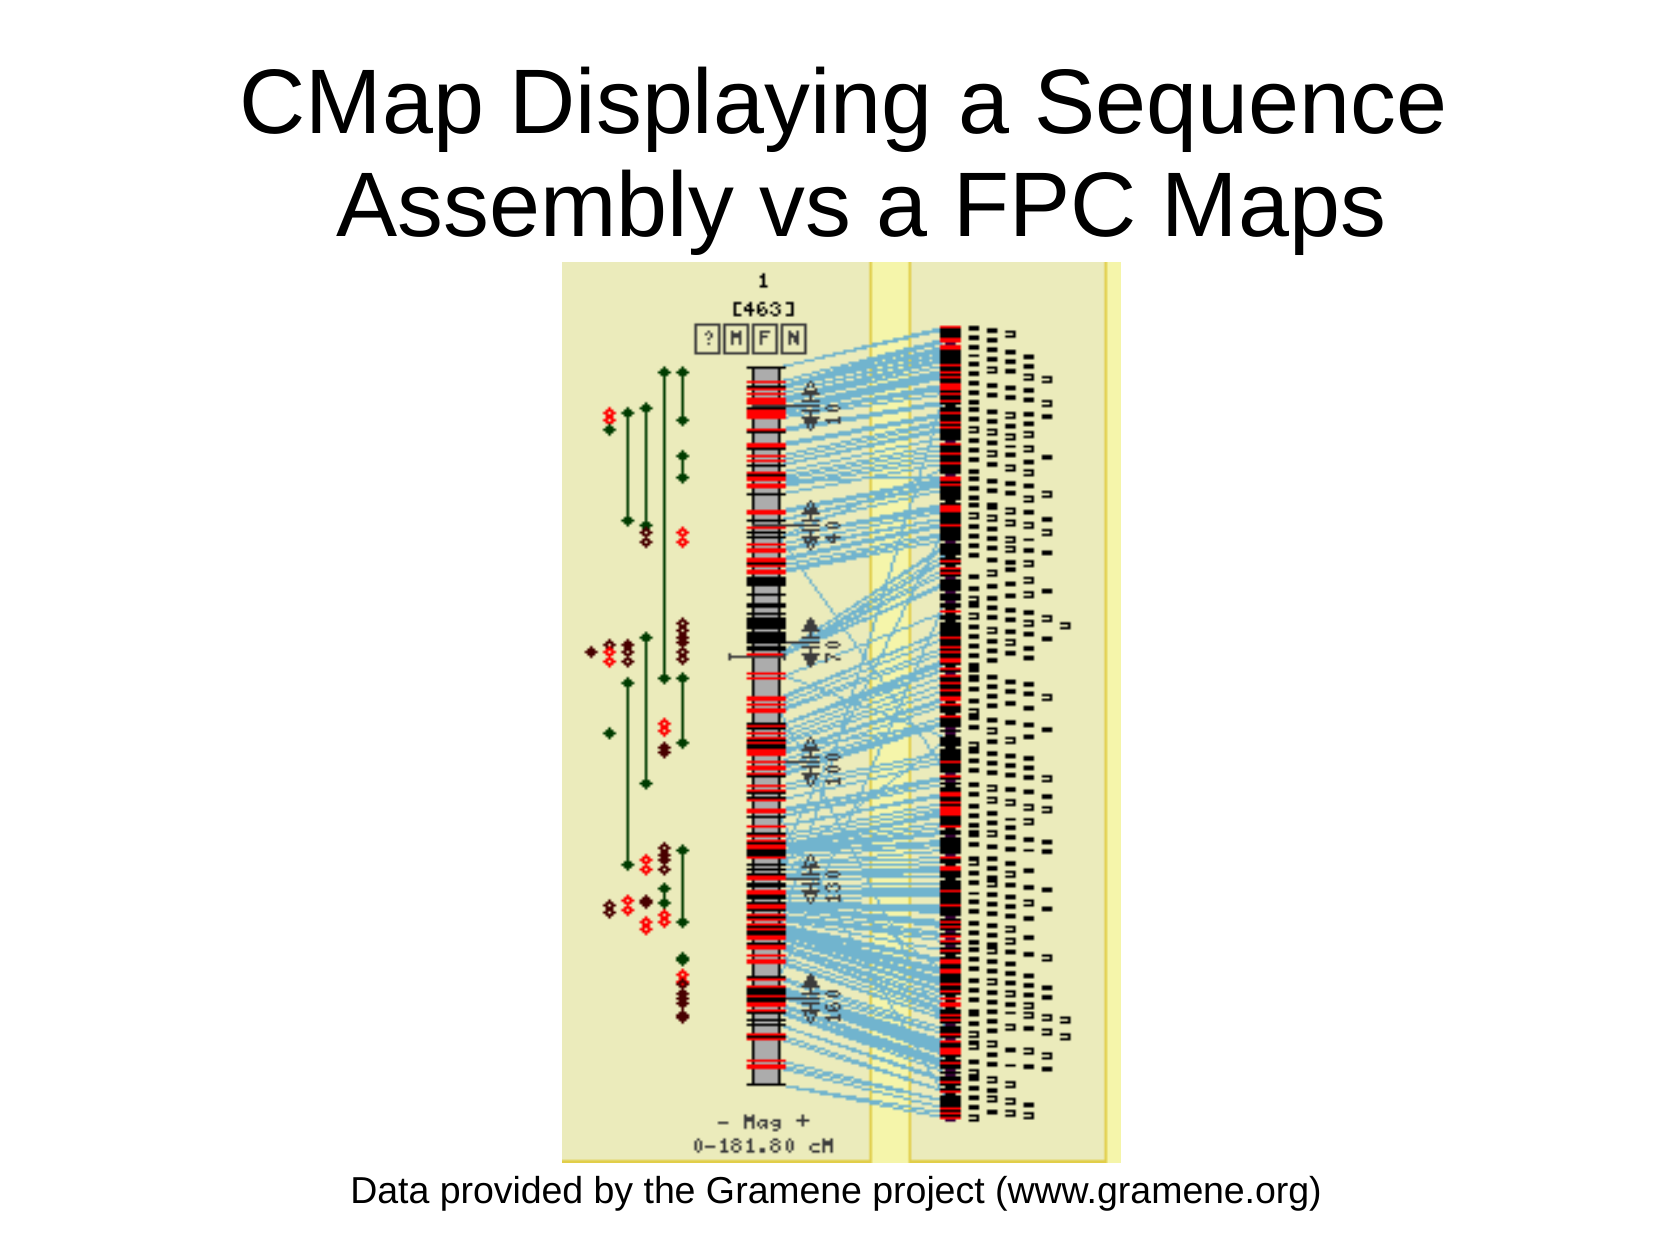

# CMap Displaying a Sequence Assembly vs a FPC Maps
Data provided by the Gramene project (www.gramene.org)